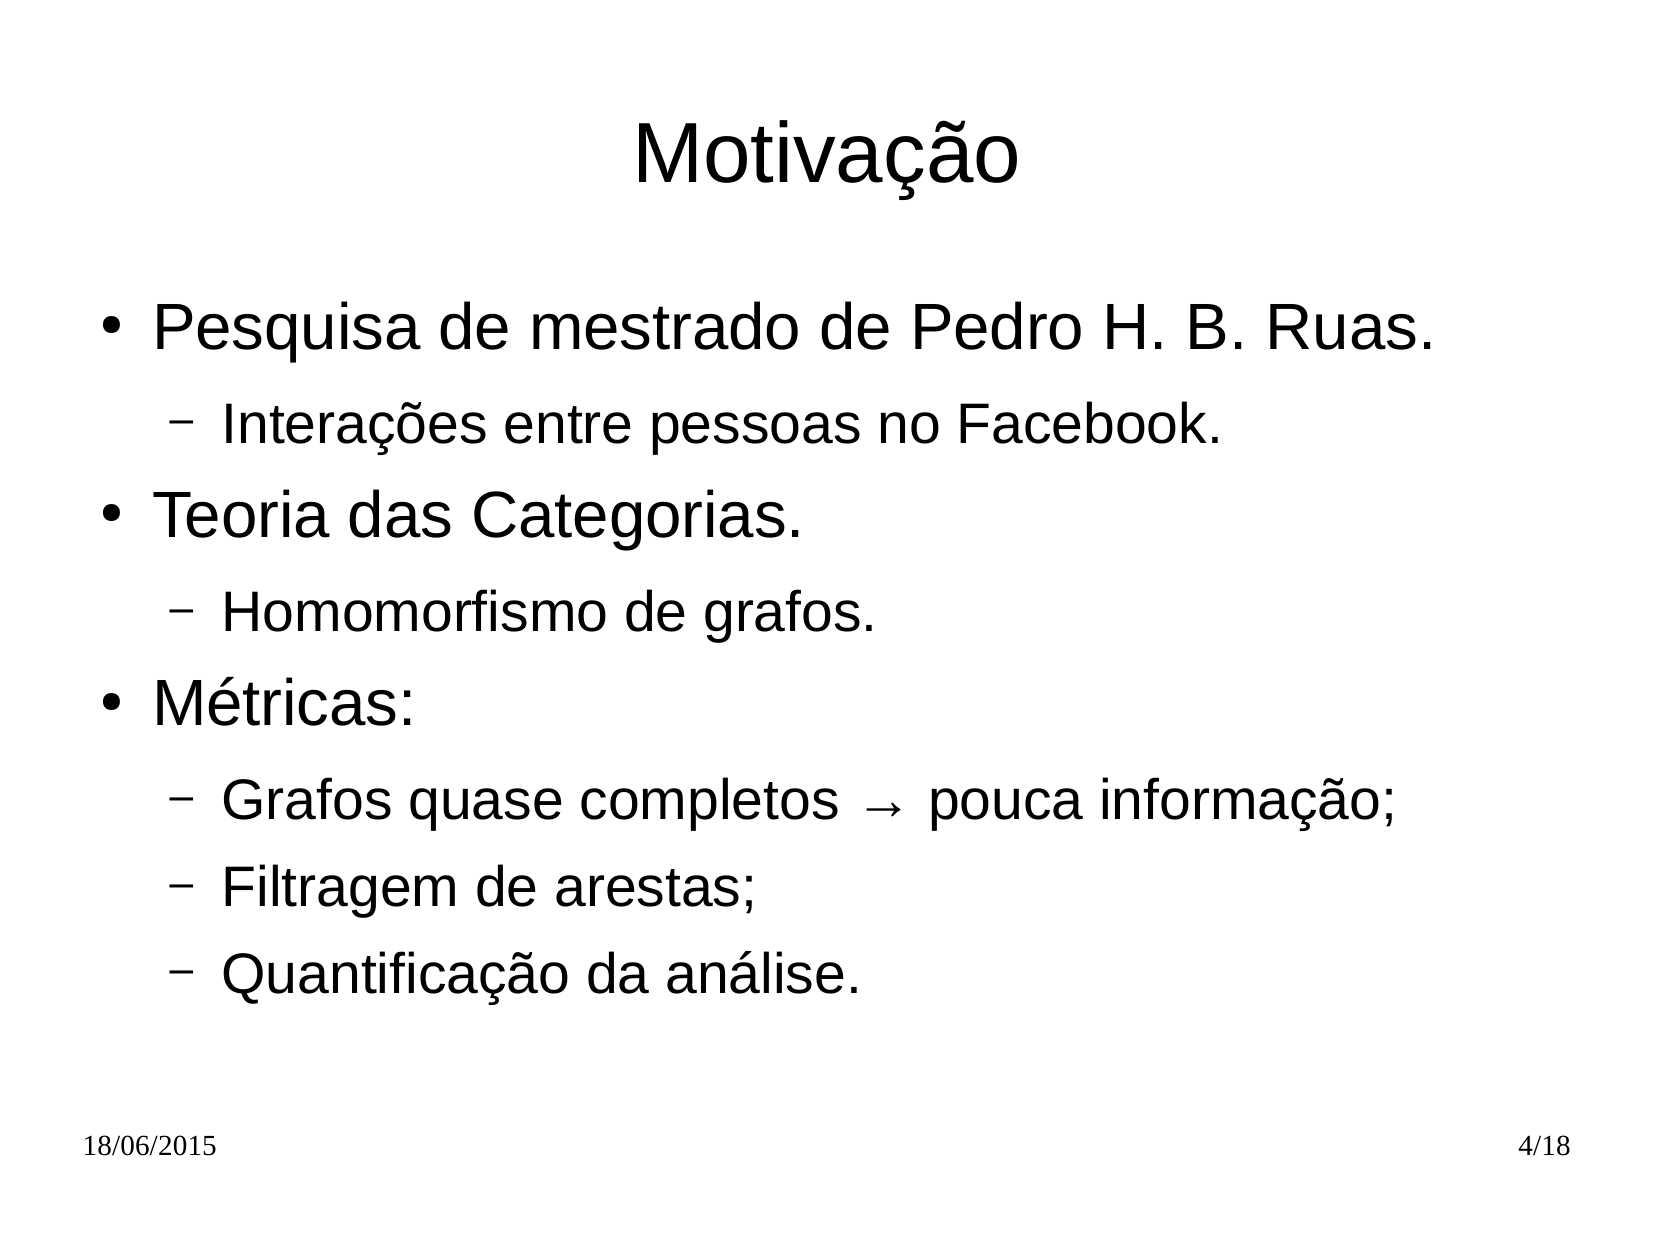

# Motivação
Pesquisa de mestrado de Pedro H. B. Ruas.
Interações entre pessoas no Facebook.
Teoria das Categorias.
Homomorfismo de grafos.
Métricas:
Grafos quase completos → pouca informação;
Filtragem de arestas;
Quantificação da análise.
18/06/2015
4